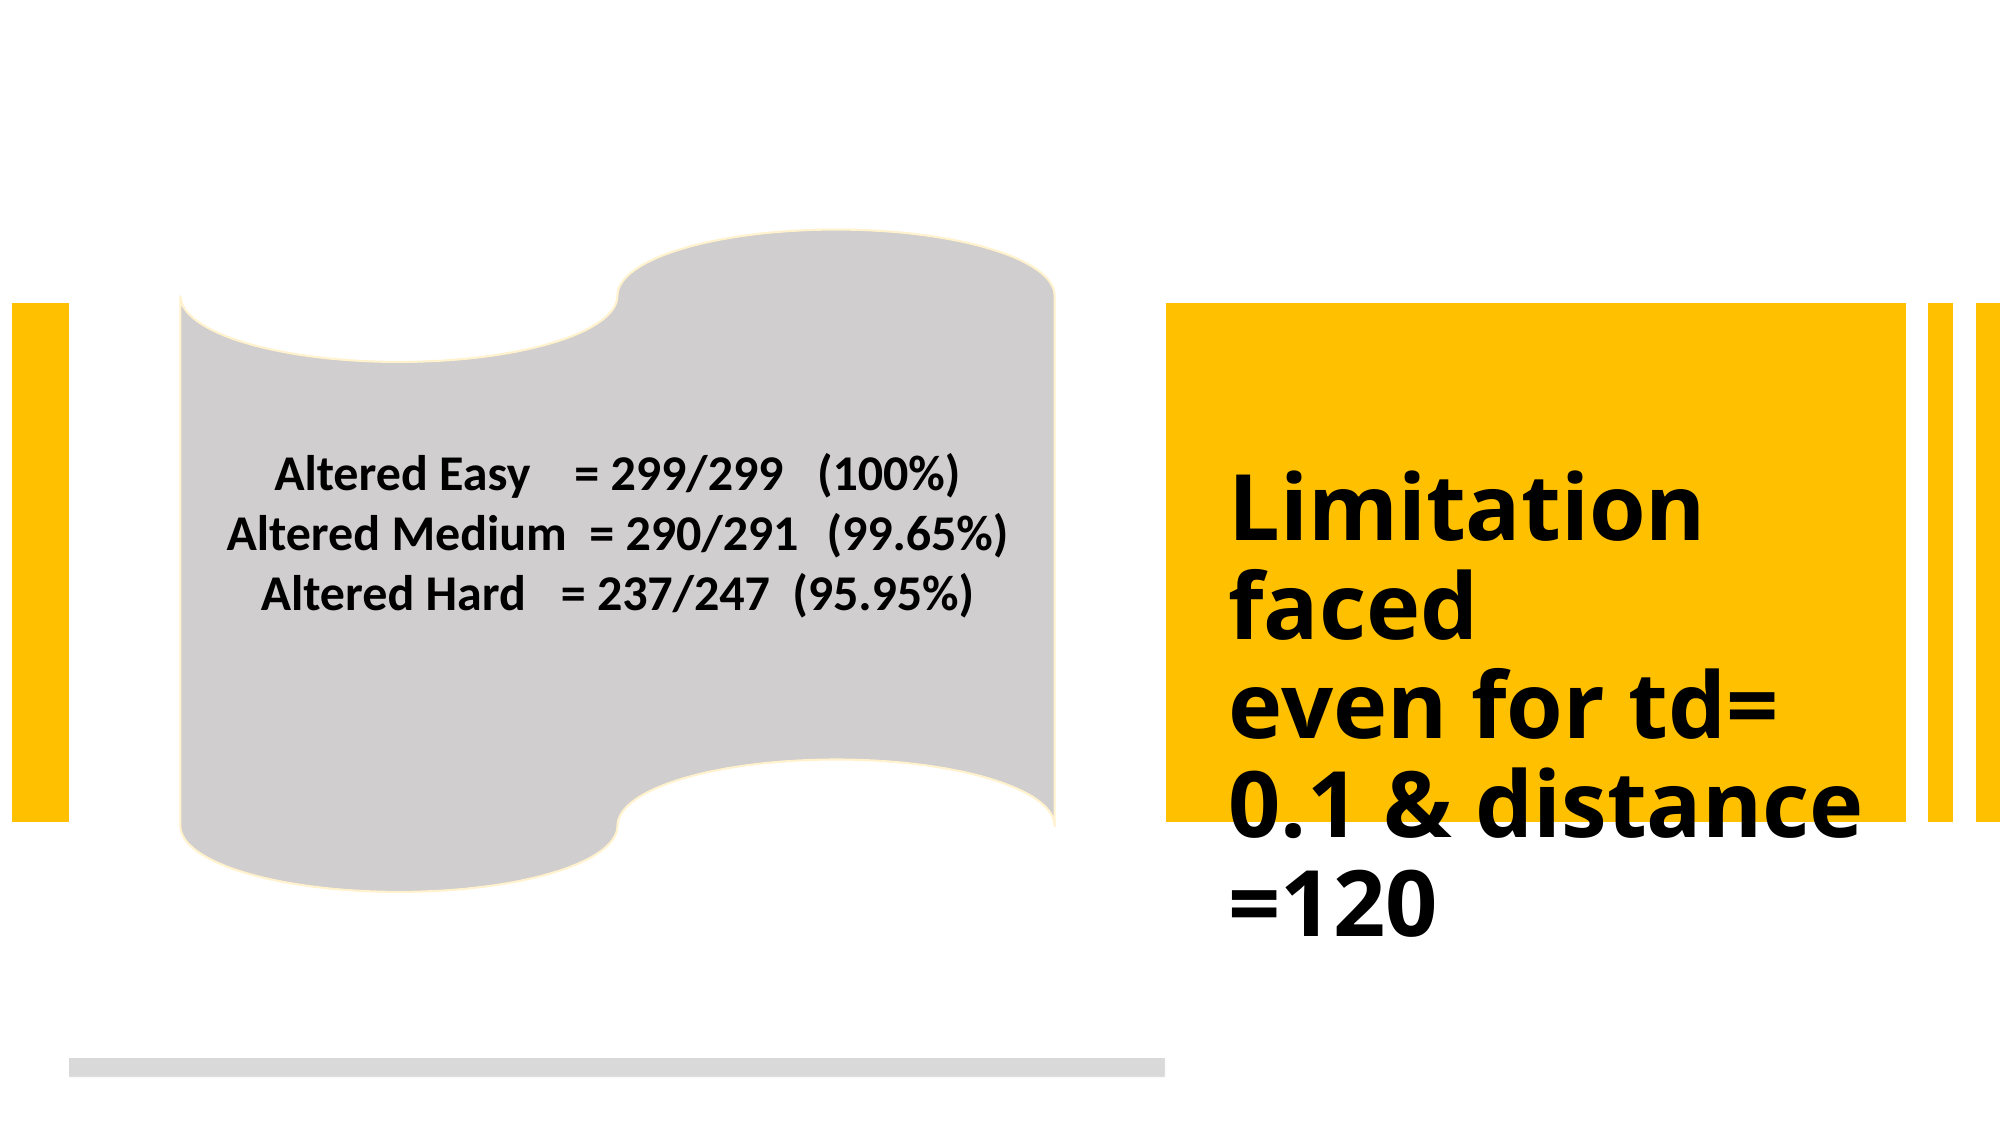

Altered Easy	= 299/299 (100%)
Altered Medium = 290/291	(99.65%)
Altered Hard	= 237/247 (95.95%)
# Limitation faced even for td= 0.1 & distance =120